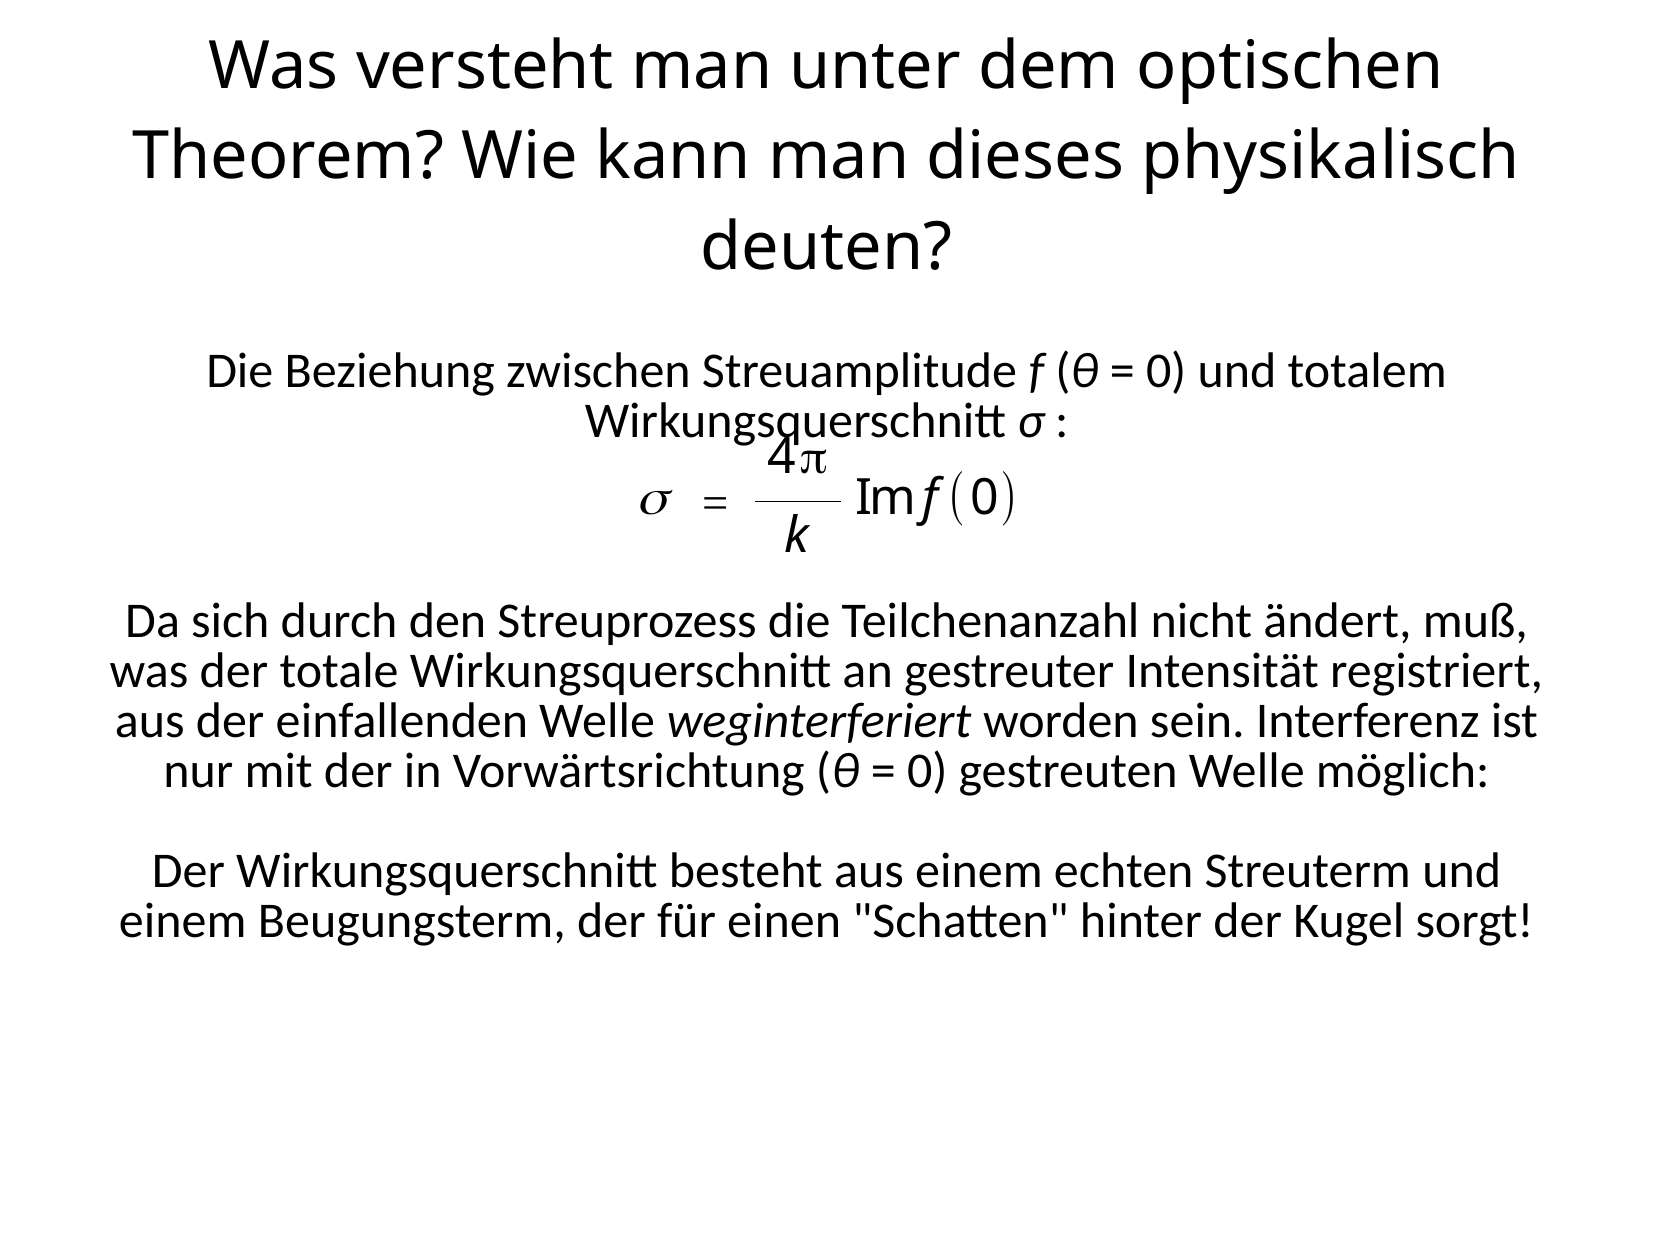

# Was versteht man unter dem optischen Theorem? Wie kann man dieses physikalisch deuten?
Die Beziehung zwischen Streuamplitude f (θ = 0) und totalem Wirkungsquerschnitt σ :
Da sich durch den Streuprozess die Teilchenanzahl nicht ändert, muß, was der totale Wirkungsquerschnitt an gestreuter Intensität registriert, aus der einfallenden Welle weginterferiert worden sein. Interferenz ist nur mit der in Vorwärtsrichtung (θ = 0) gestreuten Welle möglich:
Der Wirkungsquerschnitt besteht aus einem echten Streuterm und einem Beugungsterm, der für einen "Schatten" hinter der Kugel sorgt!